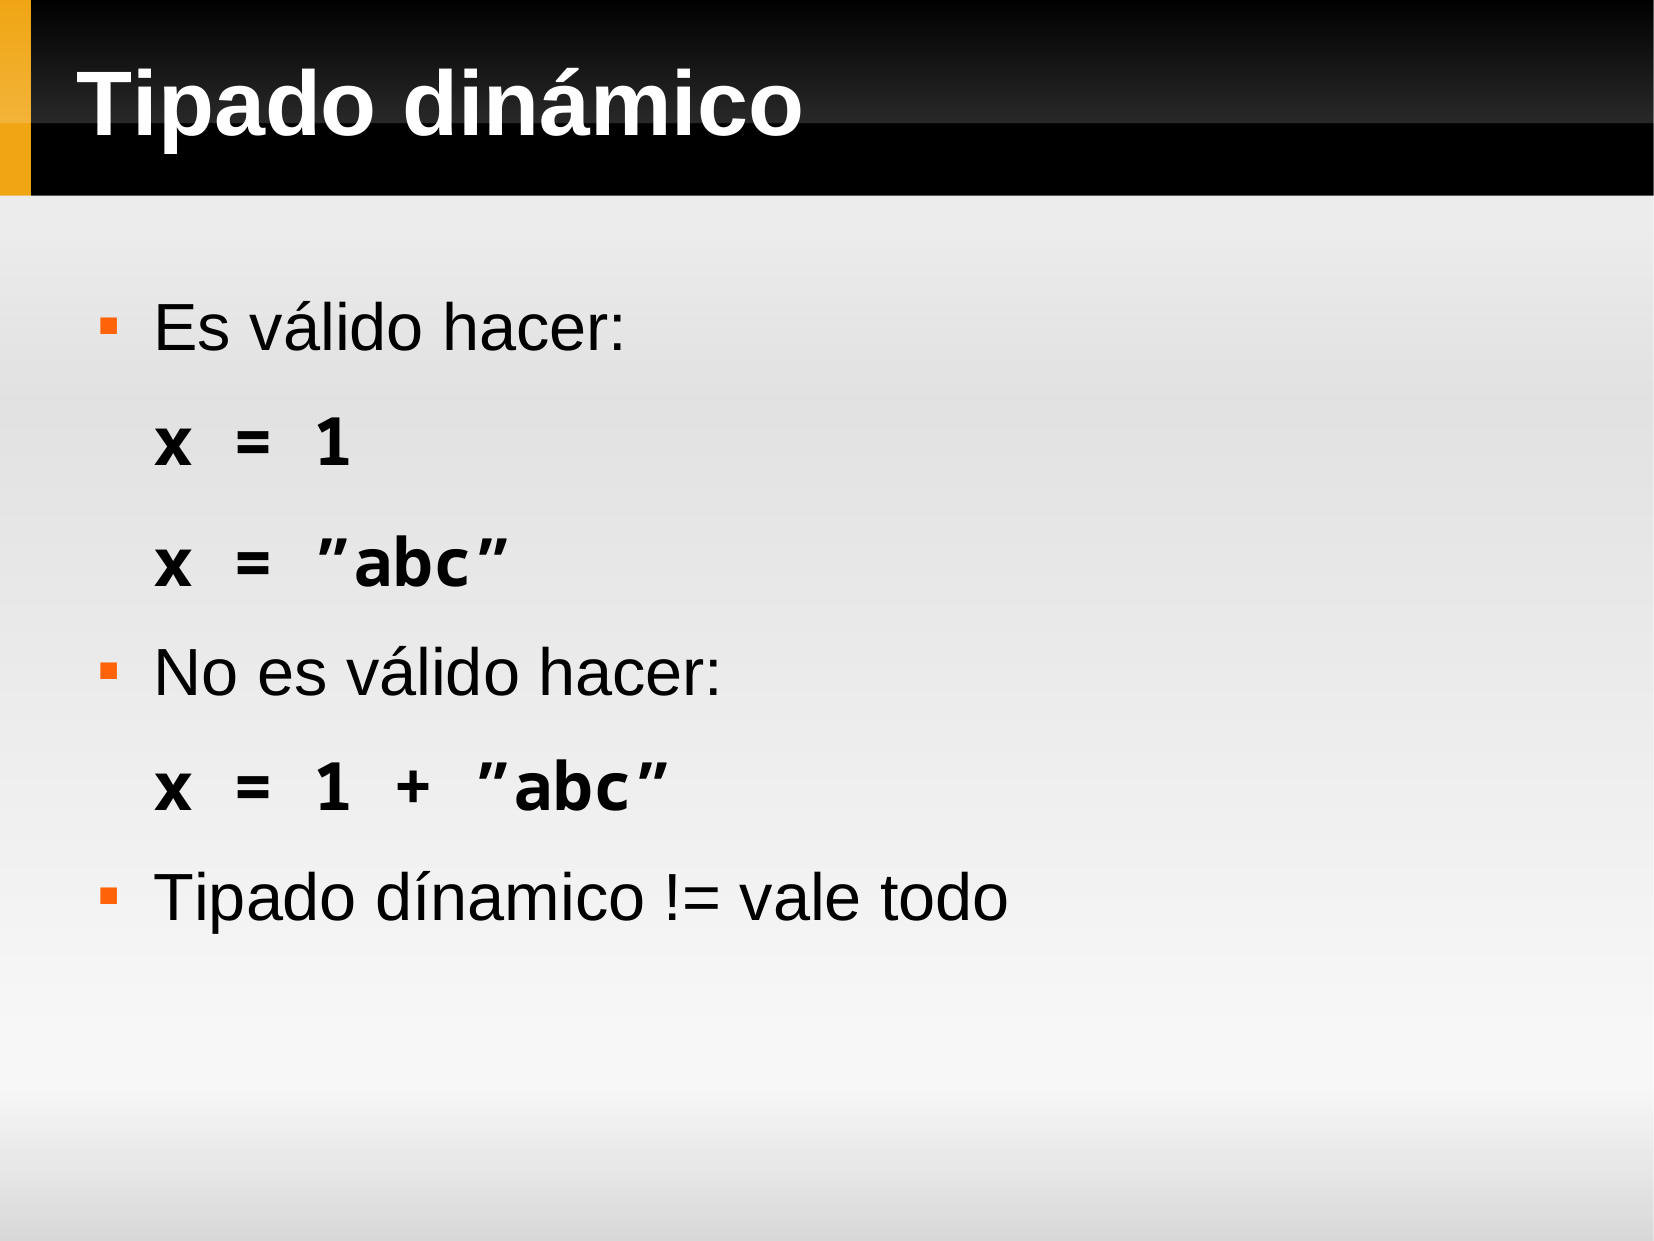

# Tipado dinámico
Es válido hacer:
x = 1
x = ”abc”
No es válido hacer:
x = 1 + ”abc”
Tipado dínamico != vale todo